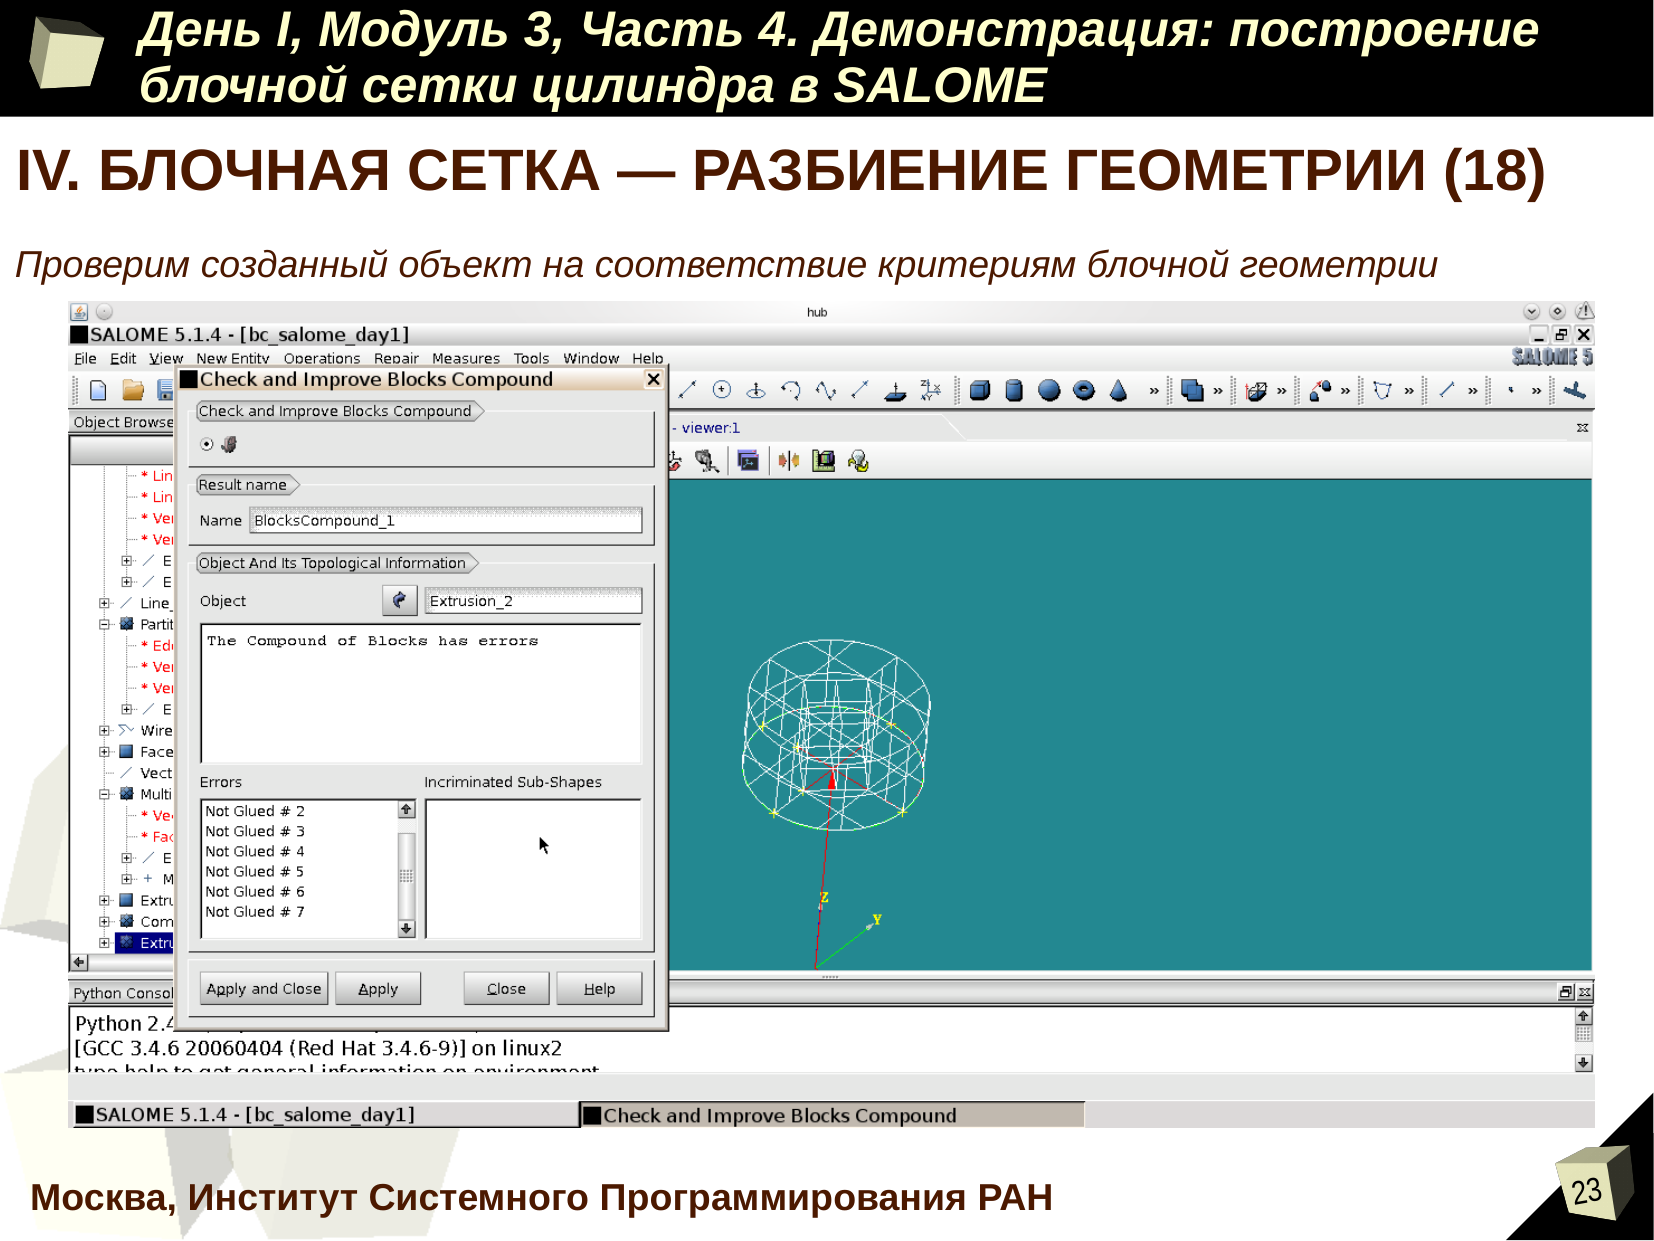

IV. БЛОЧНАЯ СЕТКА — РАЗБИЕНИЕ ГЕОМЕТРИИ (18)
Проверим созданный объект на соответствие критериям блочной геометрии